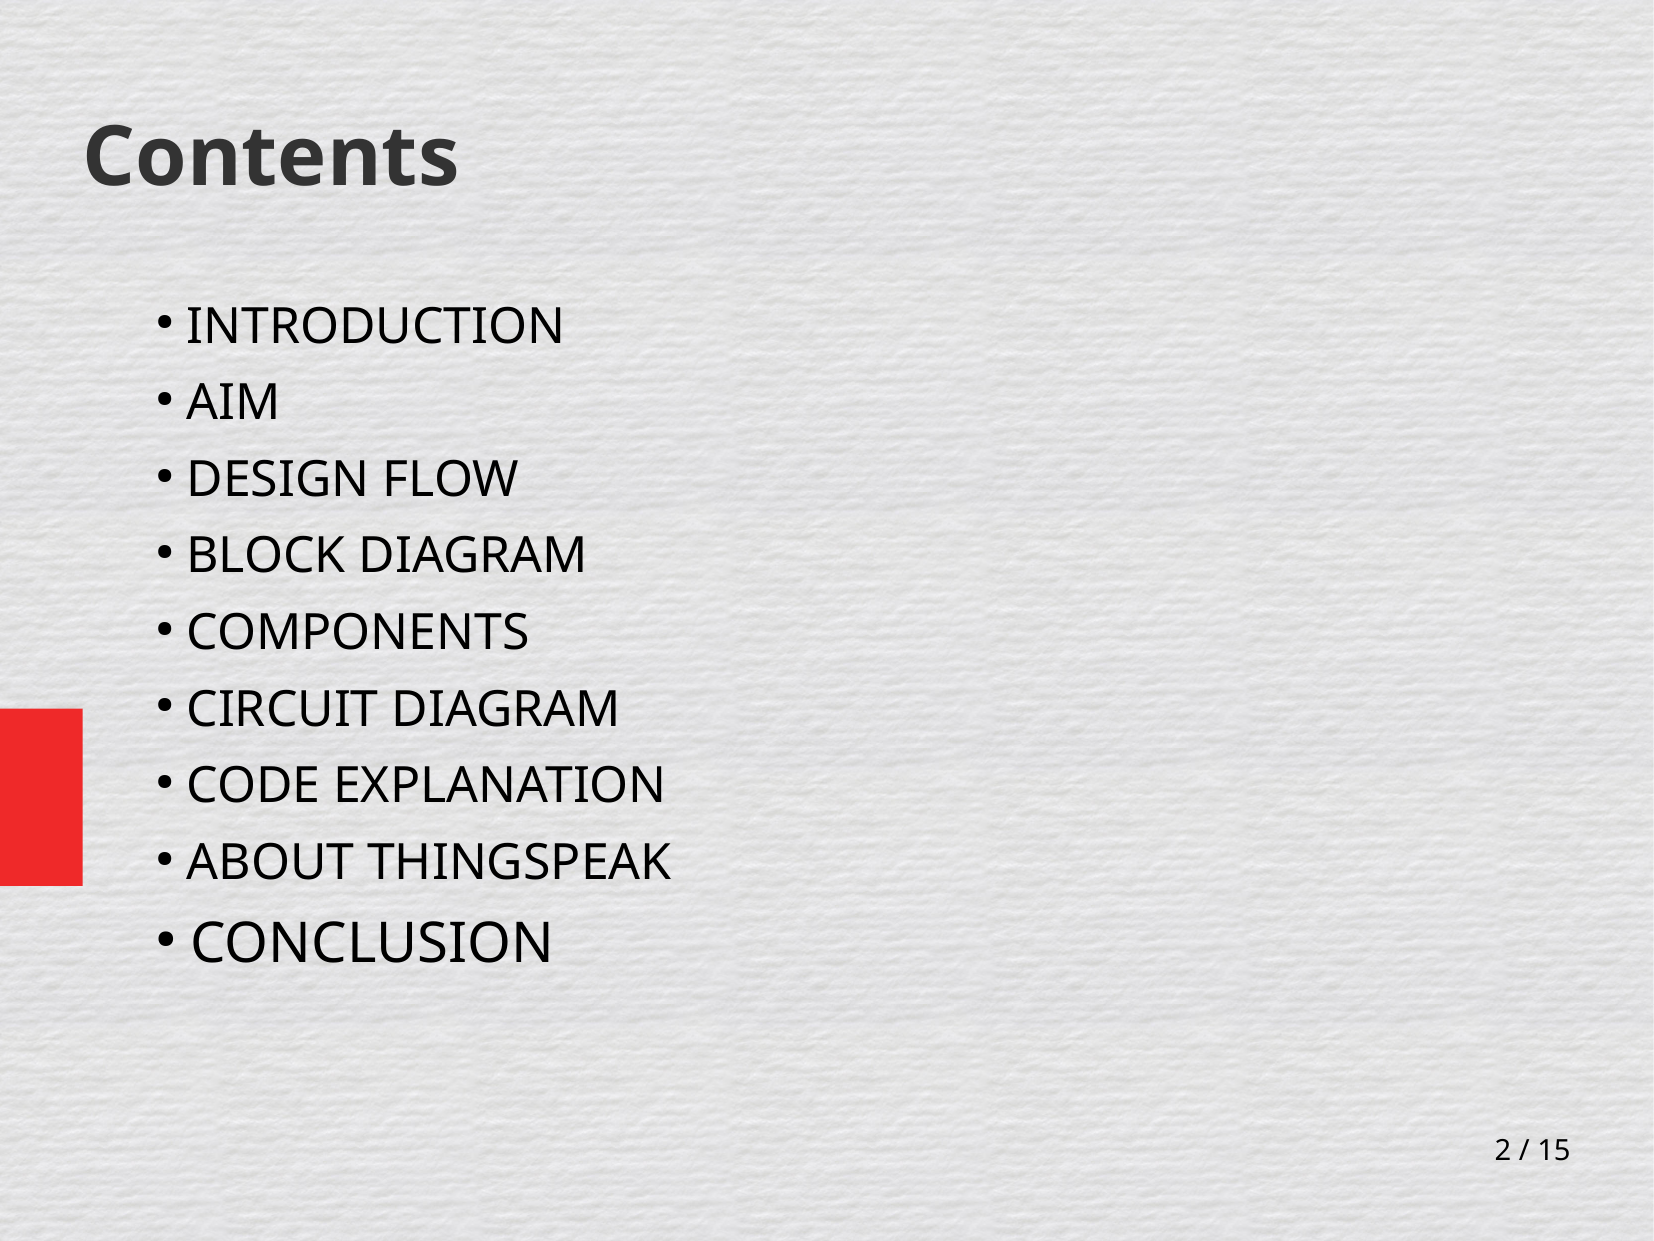

# Contents
 INTRODUCTION
 AIM
 DESIGN FLOW
 BLOCK DIAGRAM
 COMPONENTS
 CIRCUIT DIAGRAM
 CODE EXPLANATION
 ABOUT THINGSPEAK
 CONCLUSION
2